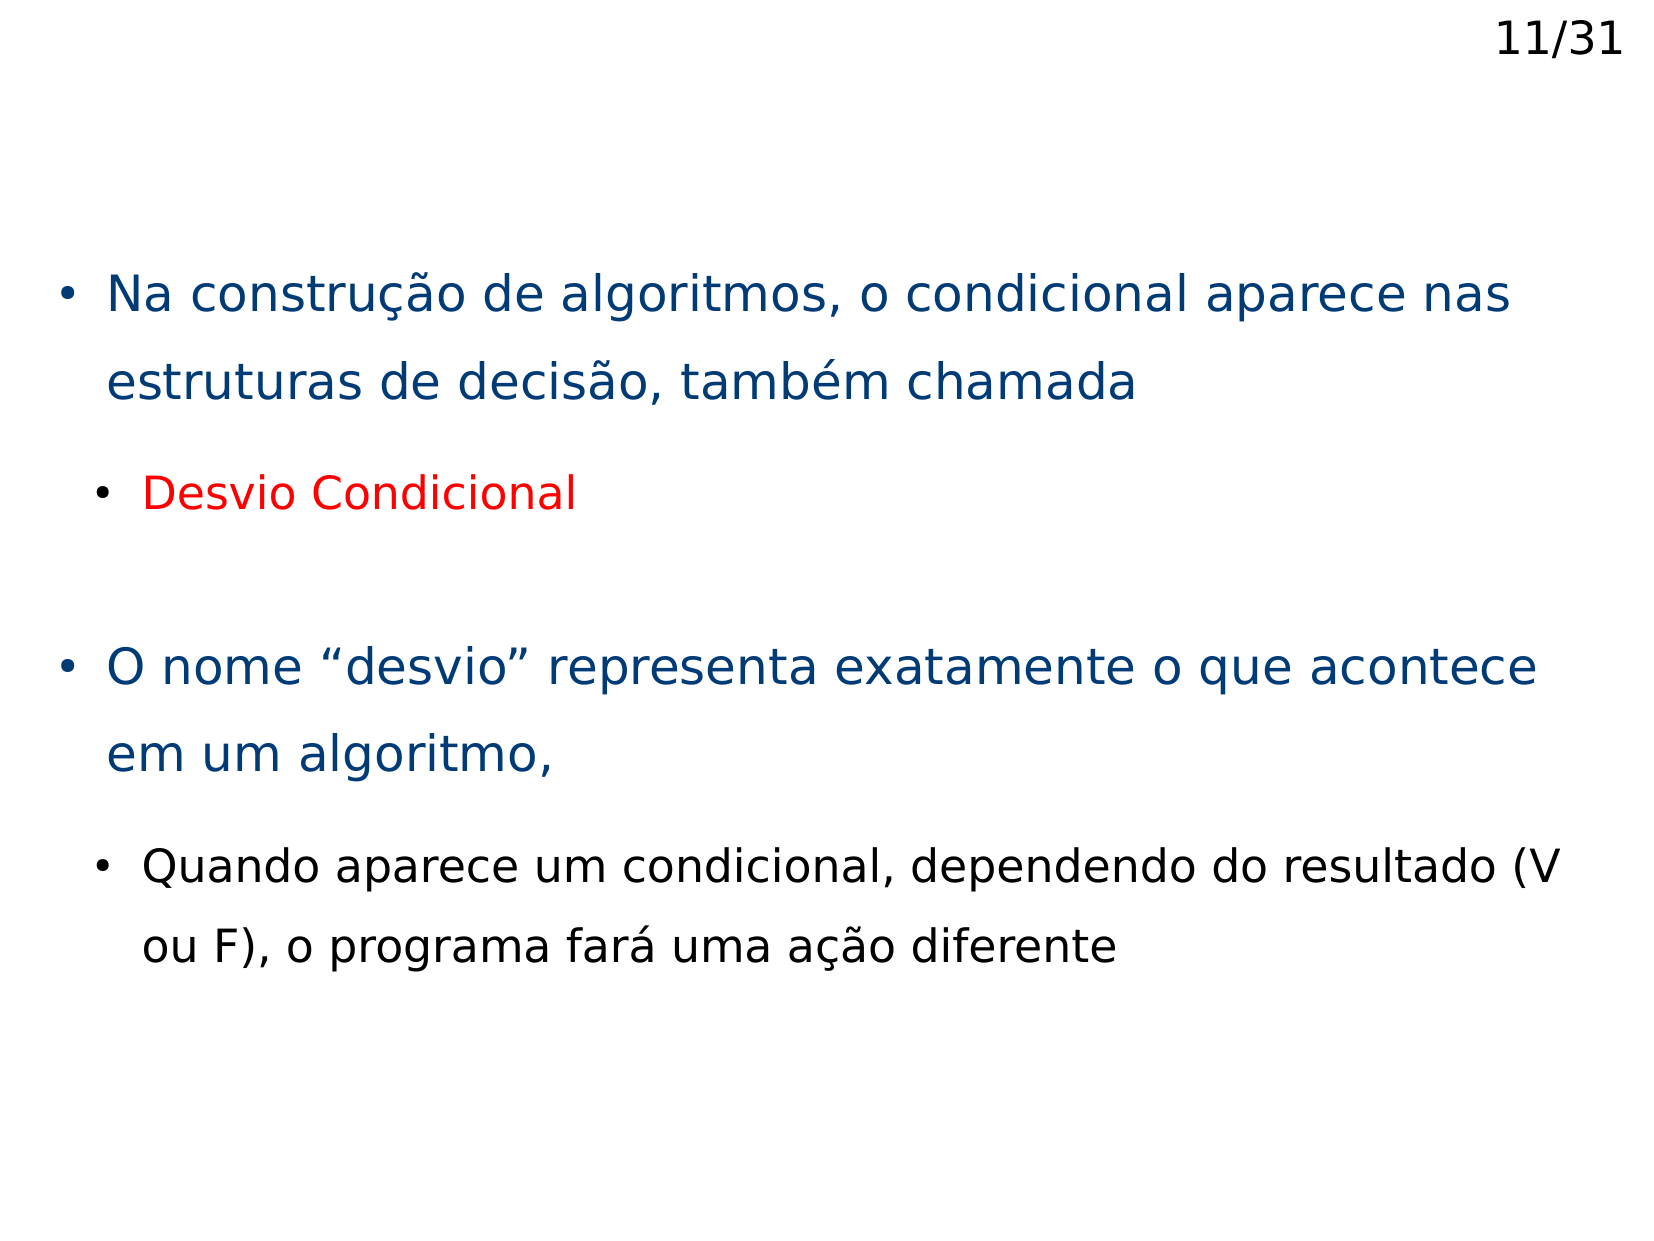

11
#
Na construção de algoritmos, o condicional aparece nas estruturas de decisão, também chamada
Desvio Condicional
O nome “desvio” representa exatamente o que acontece em um algoritmo,
Quando aparece um condicional, dependendo do resultado (V ou F), o programa fará uma ação diferente